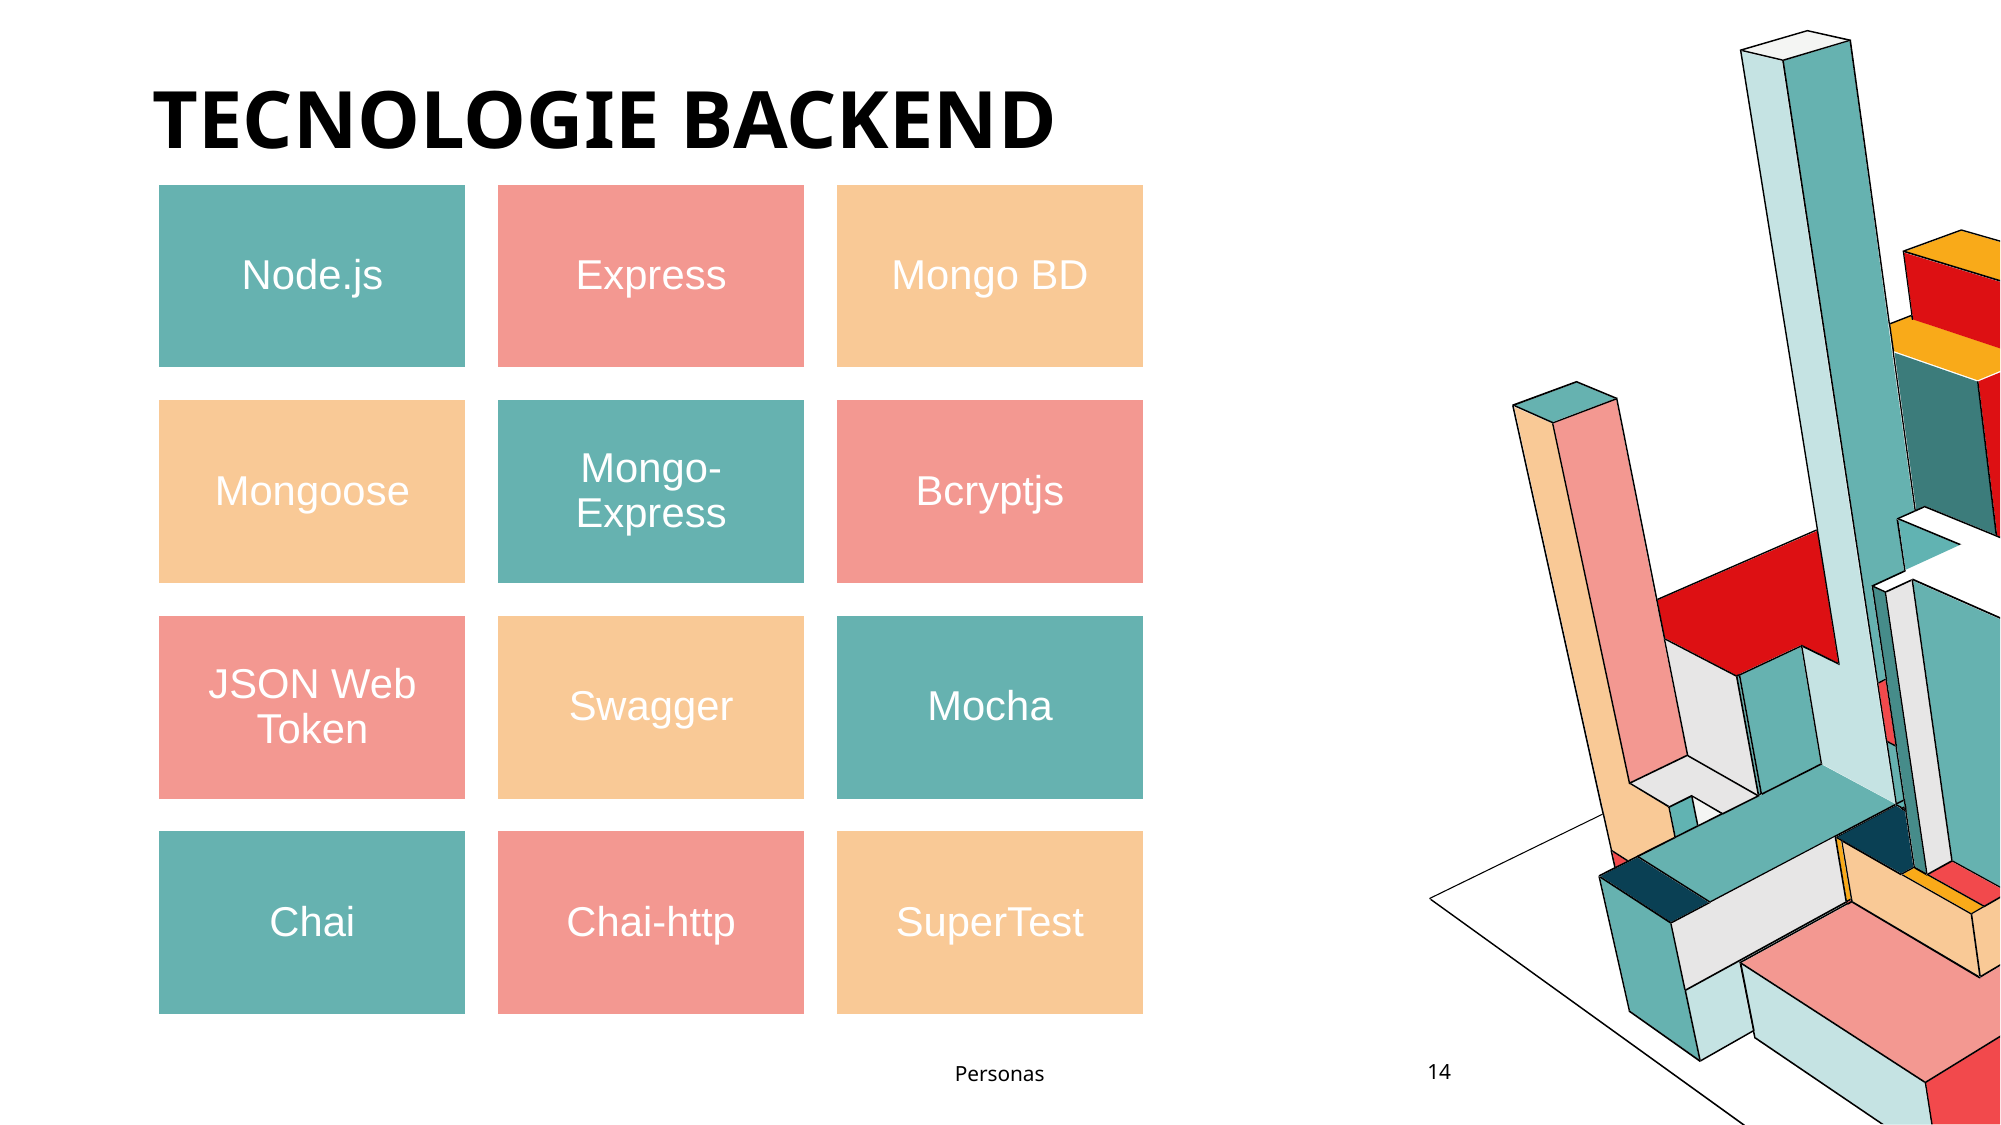

# Tecnologie Backend
Node.js
Express
Mongo BD
Mongoose
Mongo-Express
Bcryptjs
JSON Web Token
Swagger
Mocha
Chai
Chai-http
SuperTest
Personas